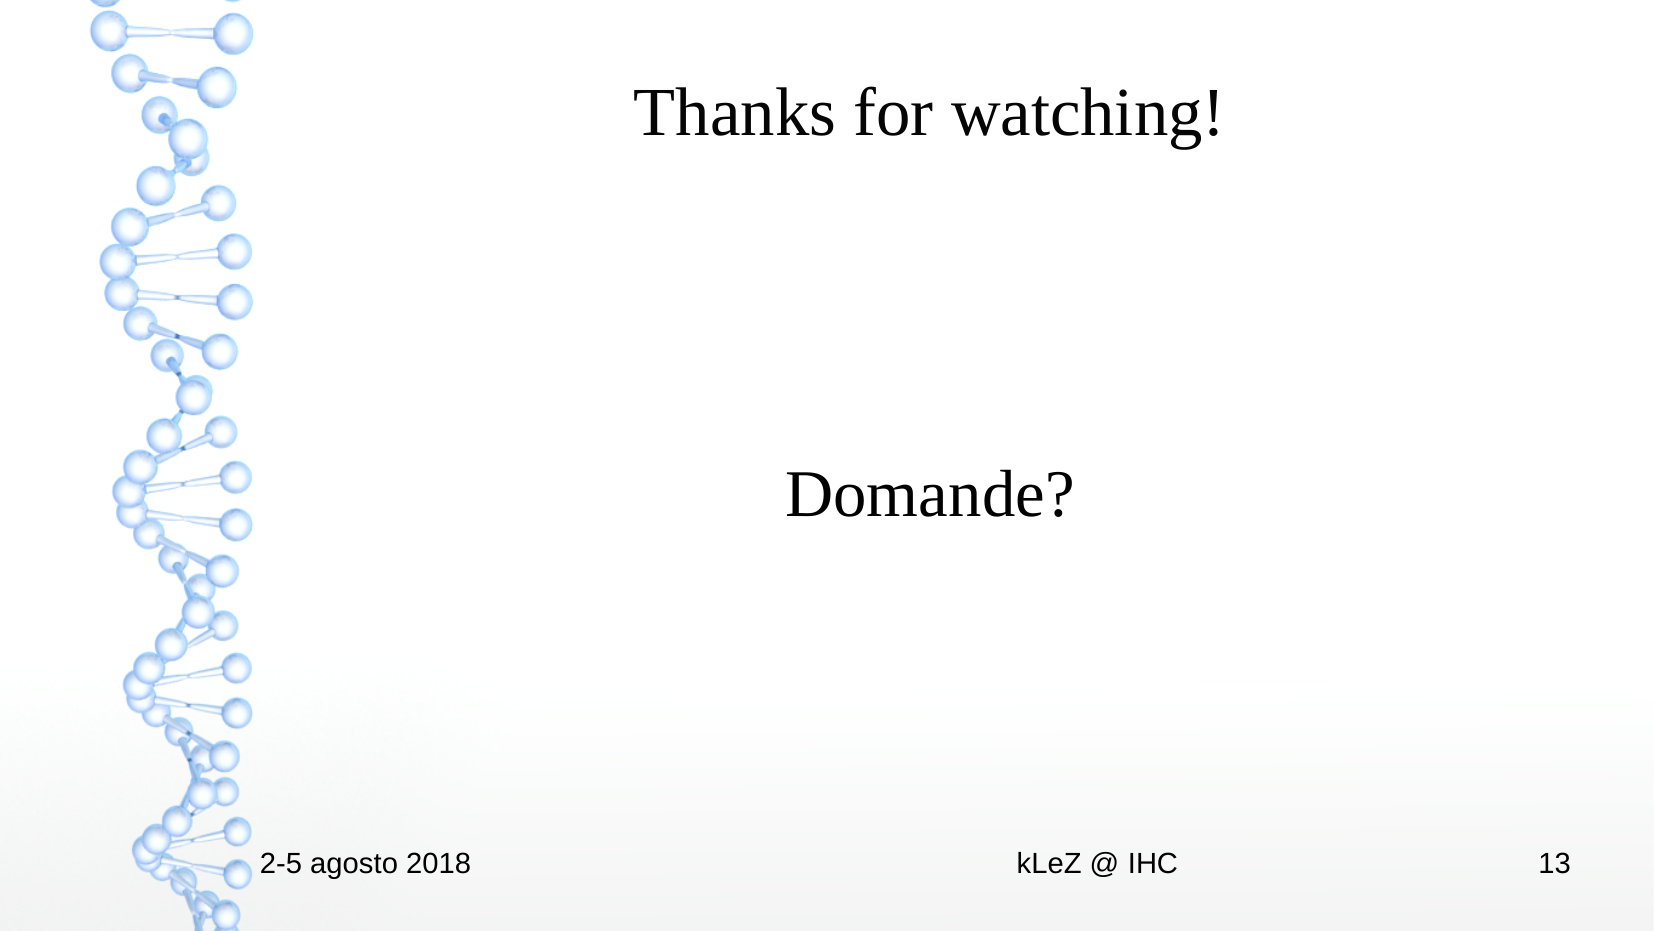

# Thanks for watching!
Domande?
2-5 agosto 2018
kLeZ @ IHC
13